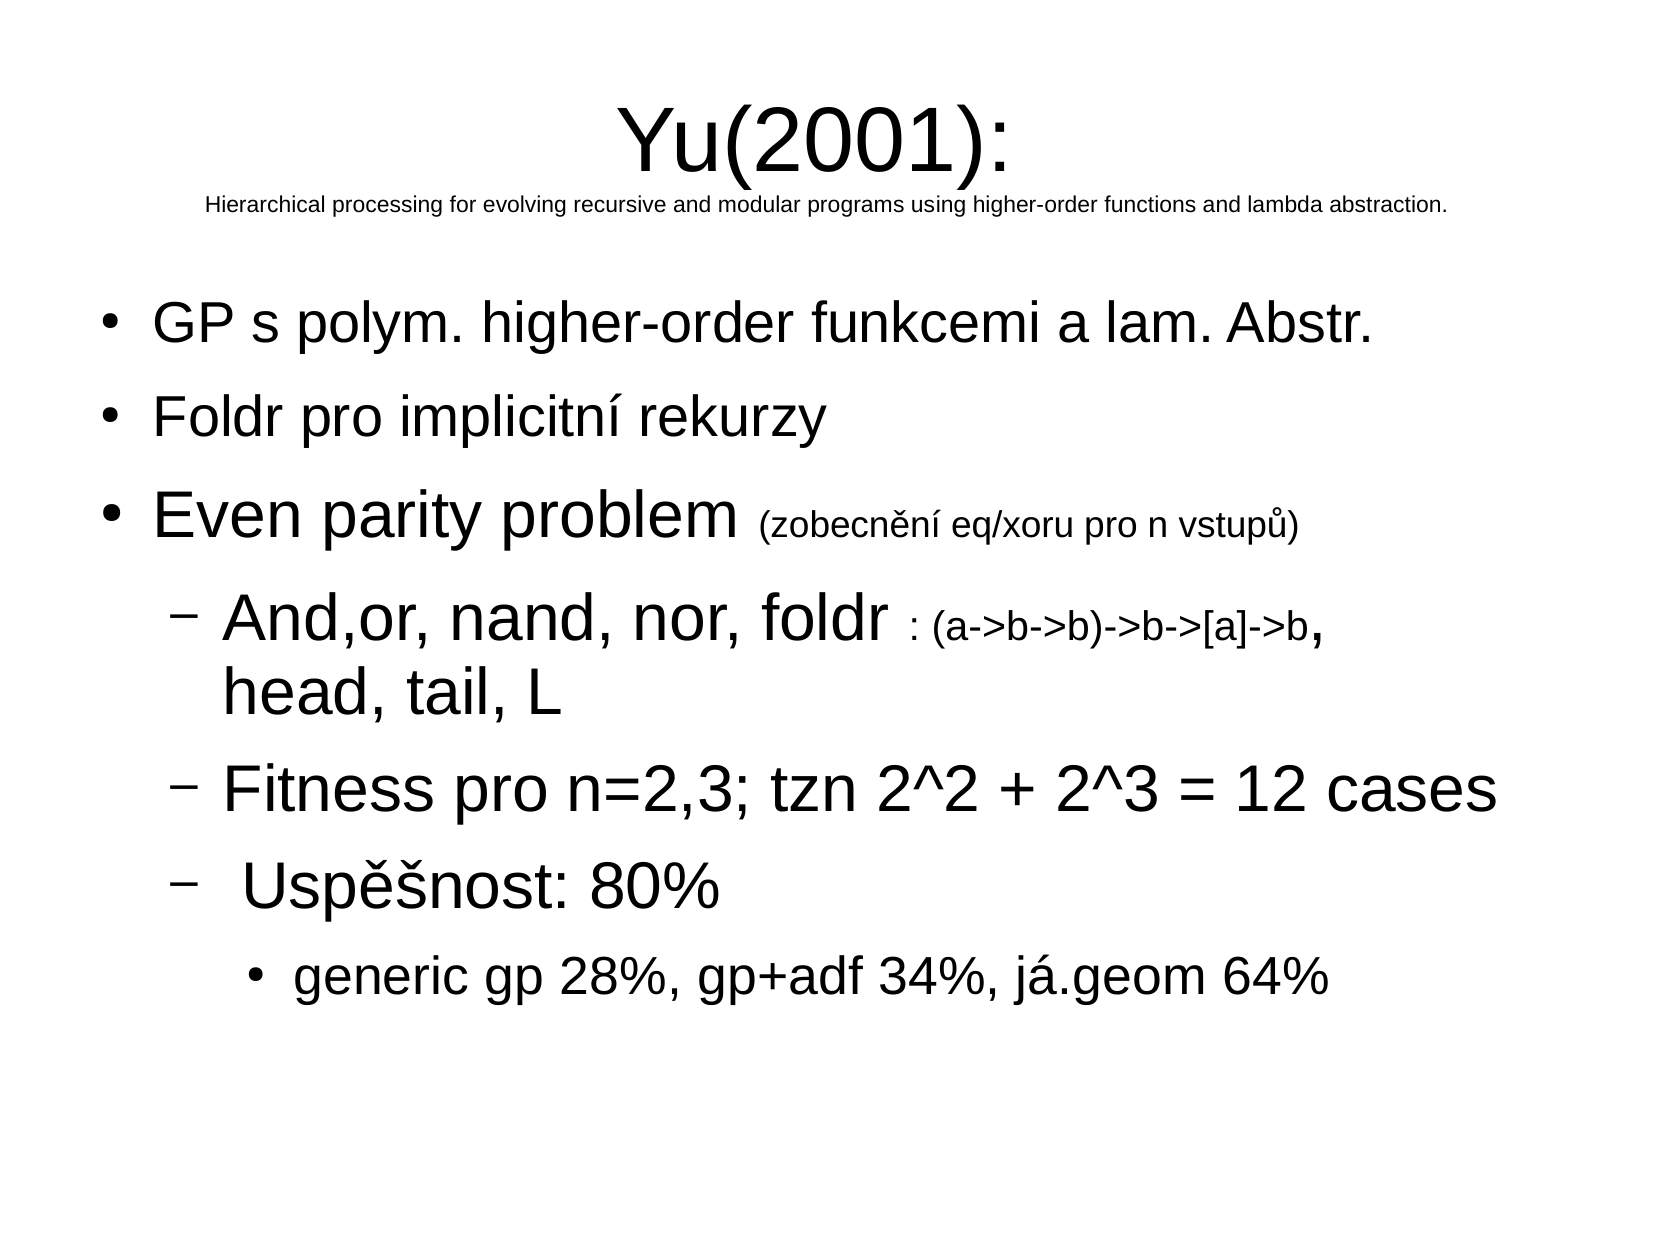

# Yu(2001): Hierarchical processing for evolving recursive and modular programs using higher-order functions and lambda abstraction.
GP s polym. higher-order funkcemi a lam. Abstr.
Foldr pro implicitní rekurzy
Even parity problem (zobecnění eq/xoru pro n vstupů)
And,or, nand, nor, foldr : (a->b->b)->b->[a]->b,
head, tail, L
Fitness pro n=2,3; tzn 2^2 + 2^3 = 12 cases
 Uspěšnost: 80%
generic gp 28%, gp+adf 34%, já.geom 64%